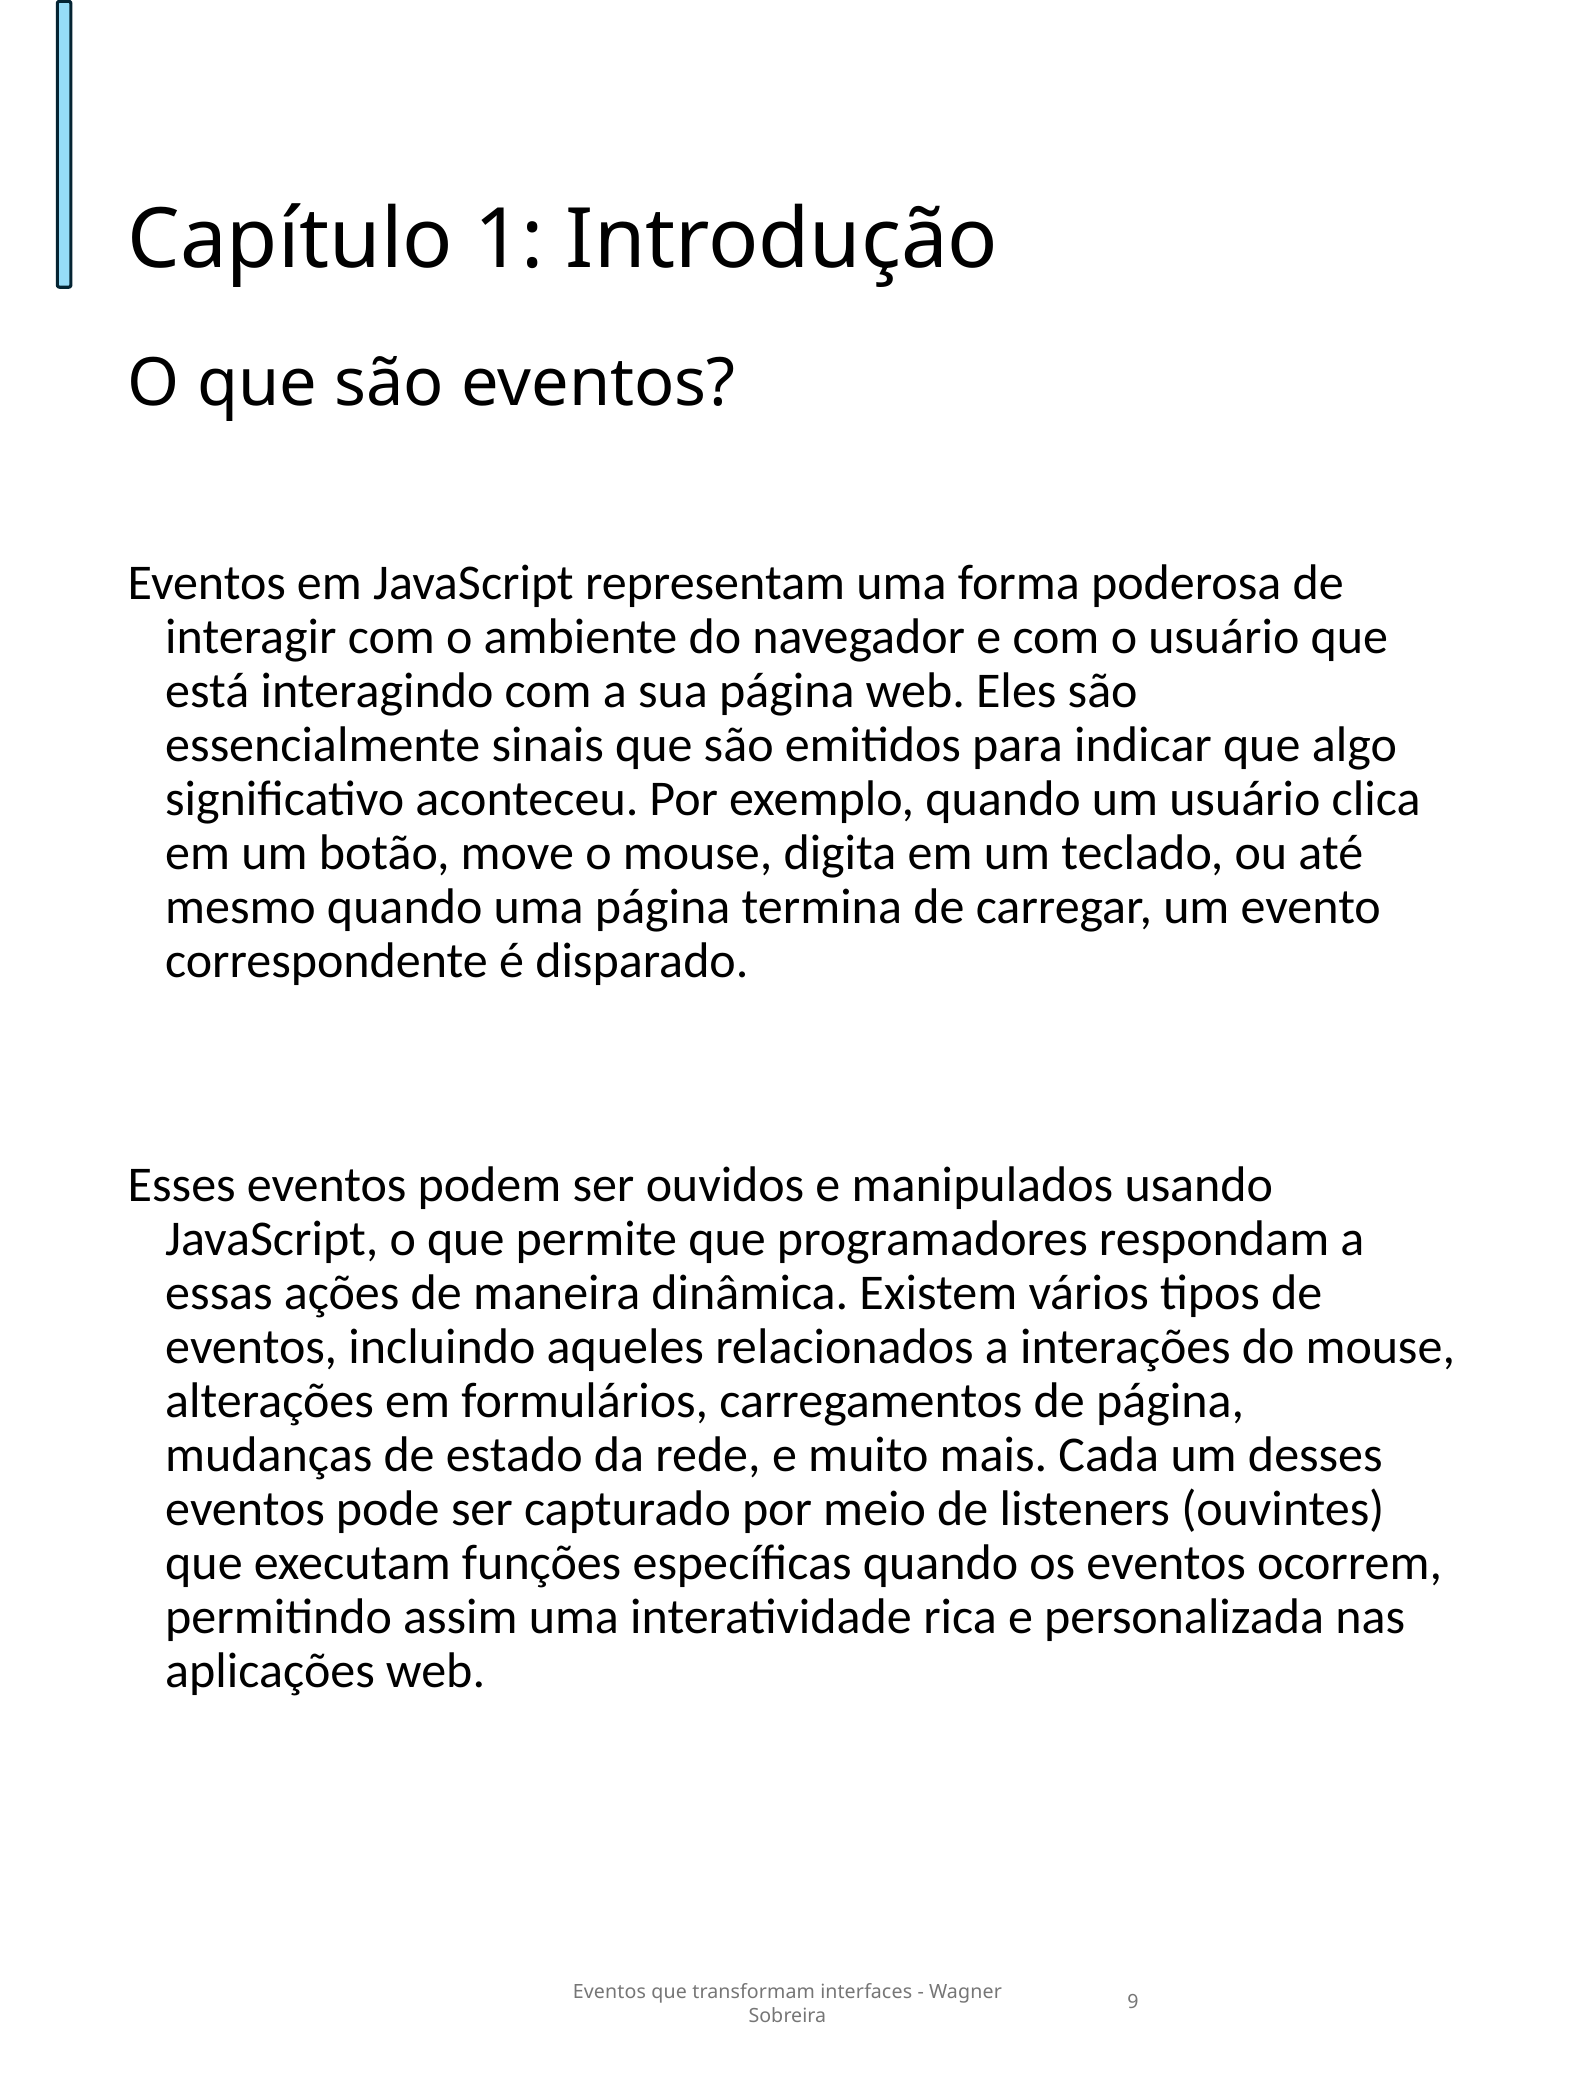

Capítulo 1: Introdução
O que são eventos?
Eventos em JavaScript representam uma forma poderosa de interagir com o ambiente do navegador e com o usuário que está interagindo com a sua página web. Eles são essencialmente sinais que são emitidos para indicar que algo significativo aconteceu. Por exemplo, quando um usuário clica em um botão, move o mouse, digita em um teclado, ou até mesmo quando uma página termina de carregar, um evento correspondente é disparado.
Esses eventos podem ser ouvidos e manipulados usando JavaScript, o que permite que programadores respondam a essas ações de maneira dinâmica. Existem vários tipos de eventos, incluindo aqueles relacionados a interações do mouse, alterações em formulários, carregamentos de página, mudanças de estado da rede, e muito mais. Cada um desses eventos pode ser capturado por meio de listeners (ouvintes) que executam funções específicas quando os eventos ocorrem, permitindo assim uma interatividade rica e personalizada nas aplicações web.
Eventos que transformam interfaces - Wagner Sobreira